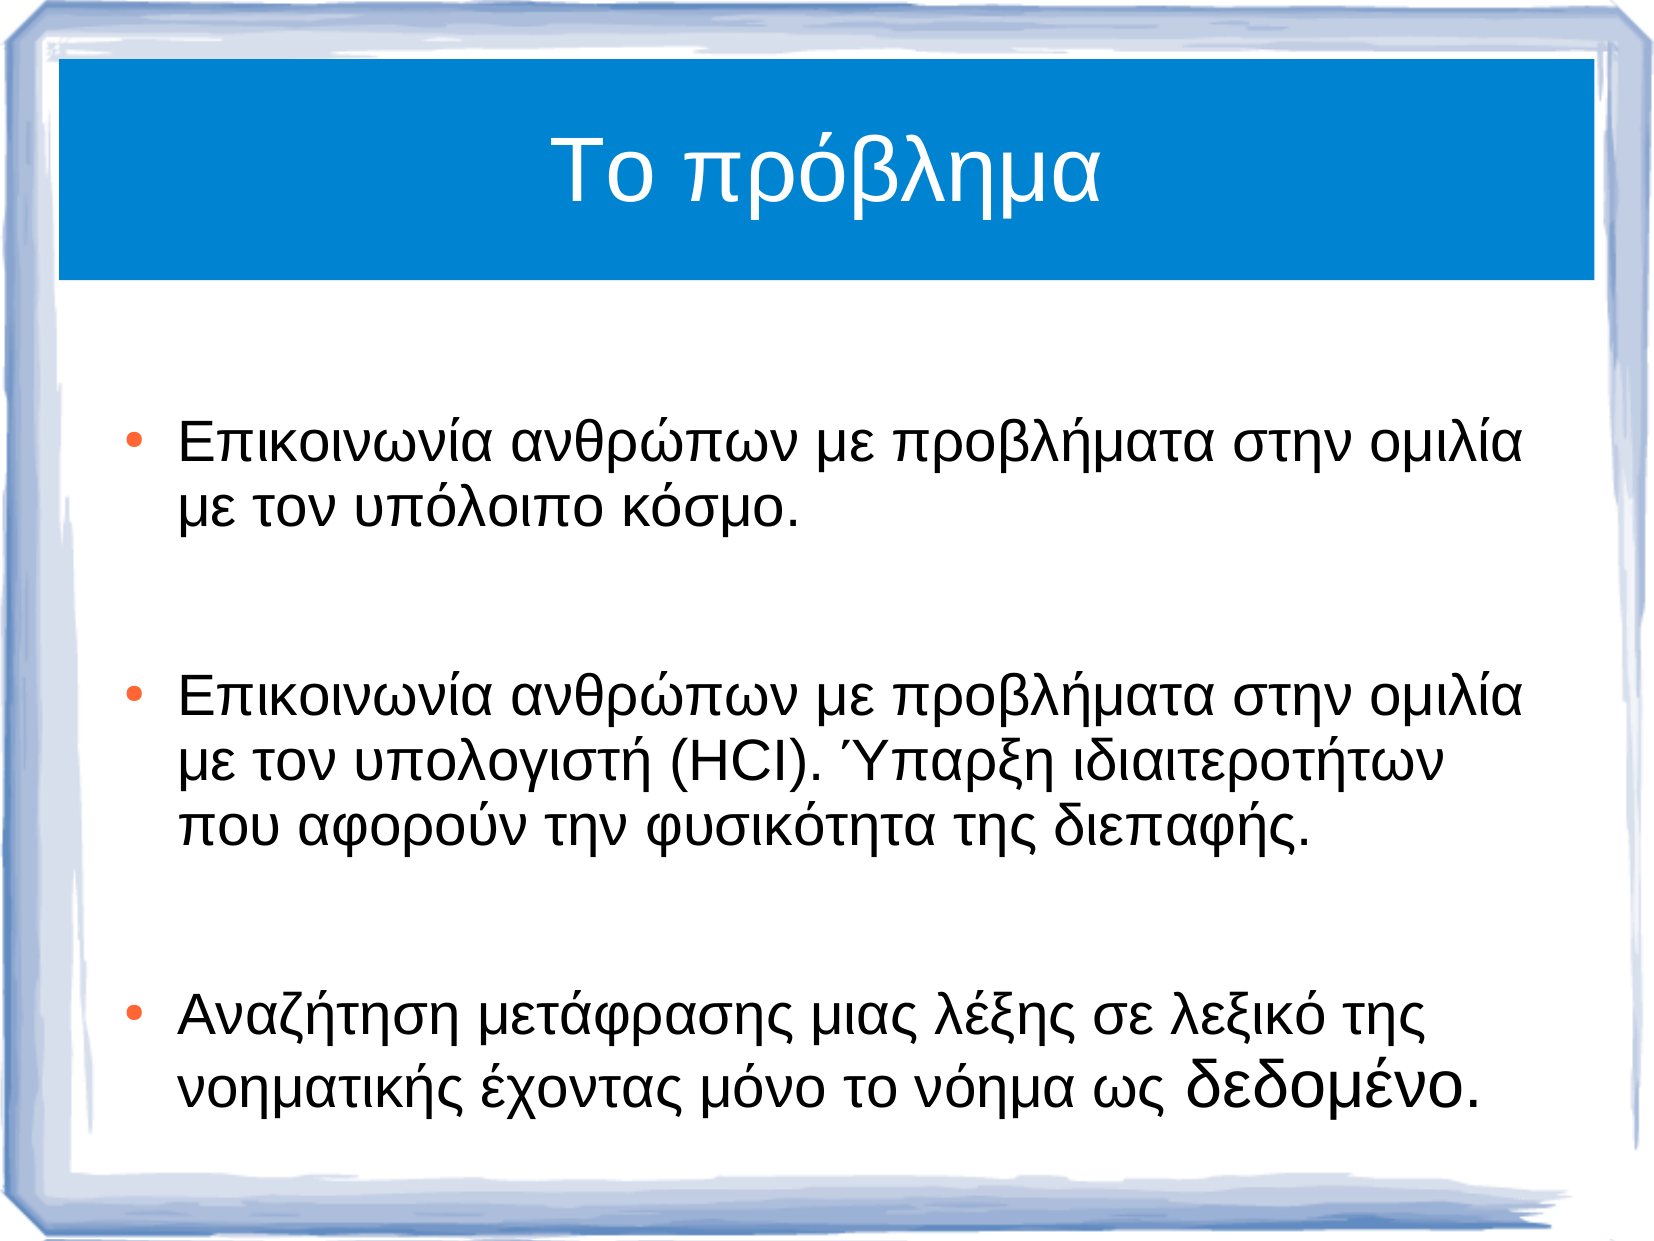

Το πρόβλημα
# Επικοινωνία ανθρώπων με προβλήματα στην ομιλία με τον υπόλοιπο κόσμο.
Επικοινωνία ανθρώπων με προβλήματα στην ομιλία με τον υπολογιστή (HCI). Ύπαρξη ιδιαιτεροτήτων που αφορούν την φυσικότητα της διεπαφής.
Αναζήτηση μετάφρασης μιας λέξης σε λεξικό της νοηματικής έχοντας μόνο το νόημα ως δεδομένο.